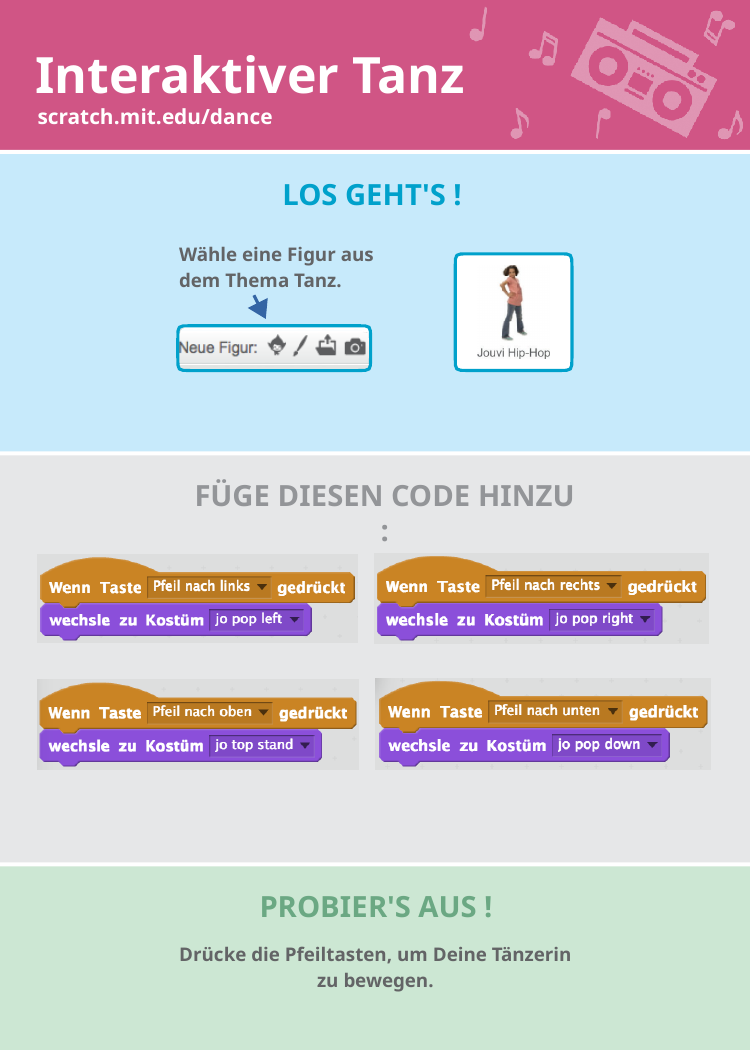

Interaktiver Tanz
scratch.mit.edu/dance
LOS GEHT'S !
Wähle eine Figur aus
dem Thema Tanz.
FÜGE DIESEN CODE HINZU :
PROBIER'S AUS !
Drücke die Pfeiltasten, um Deine Tänzerin zu bewegen.